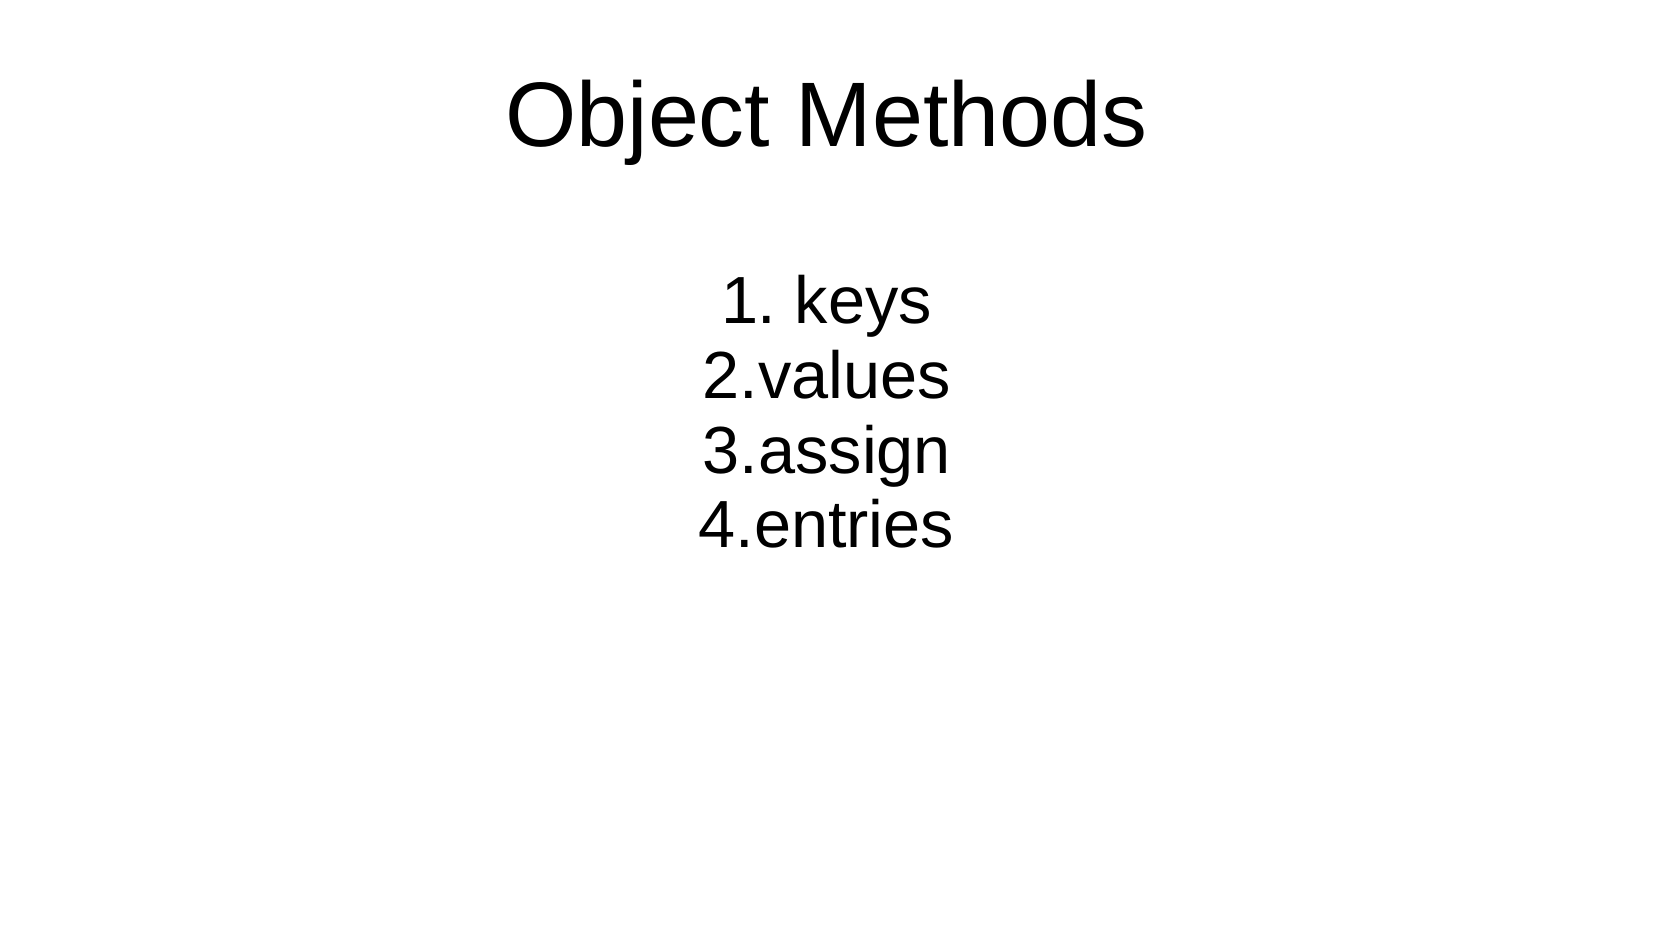

# Object Methods
1. keys
2.values
3.assign
4.entries